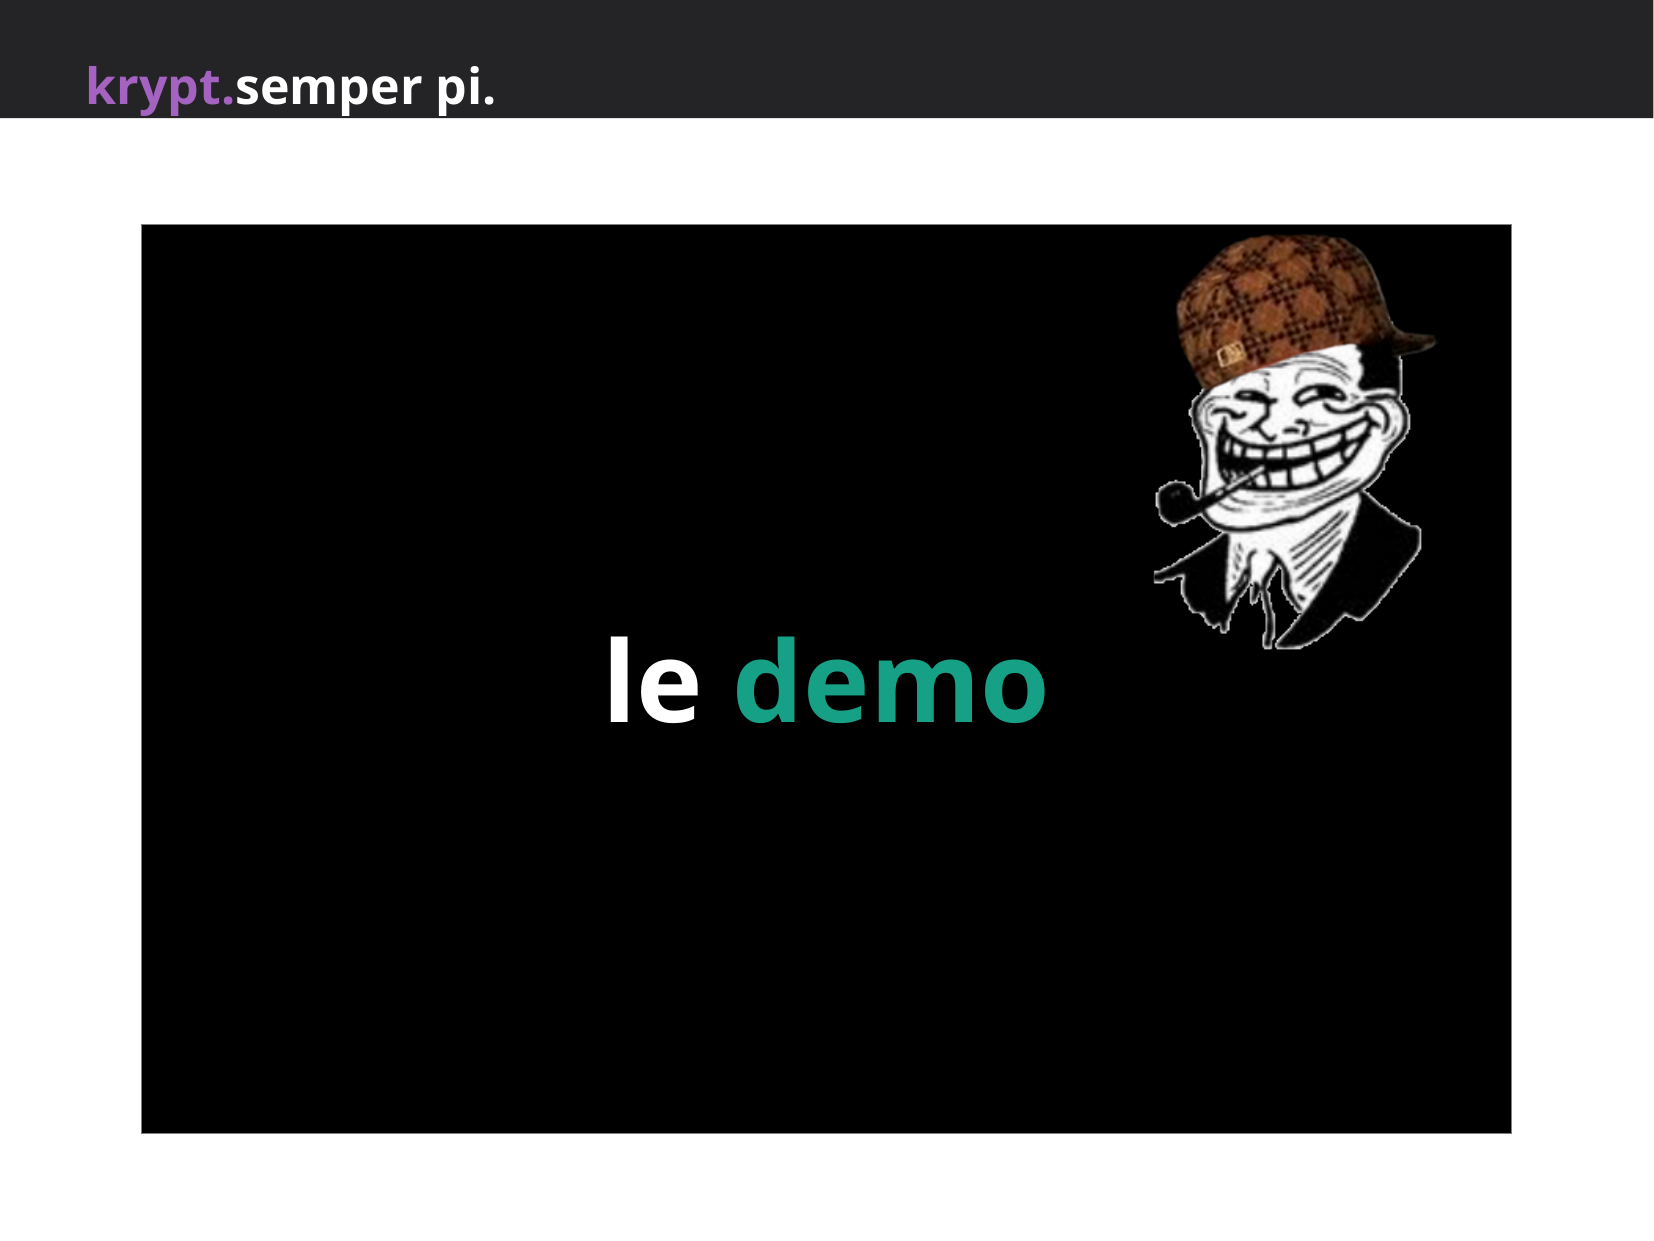

krypt.semper pi.
le demo
krypt first of all is a framework